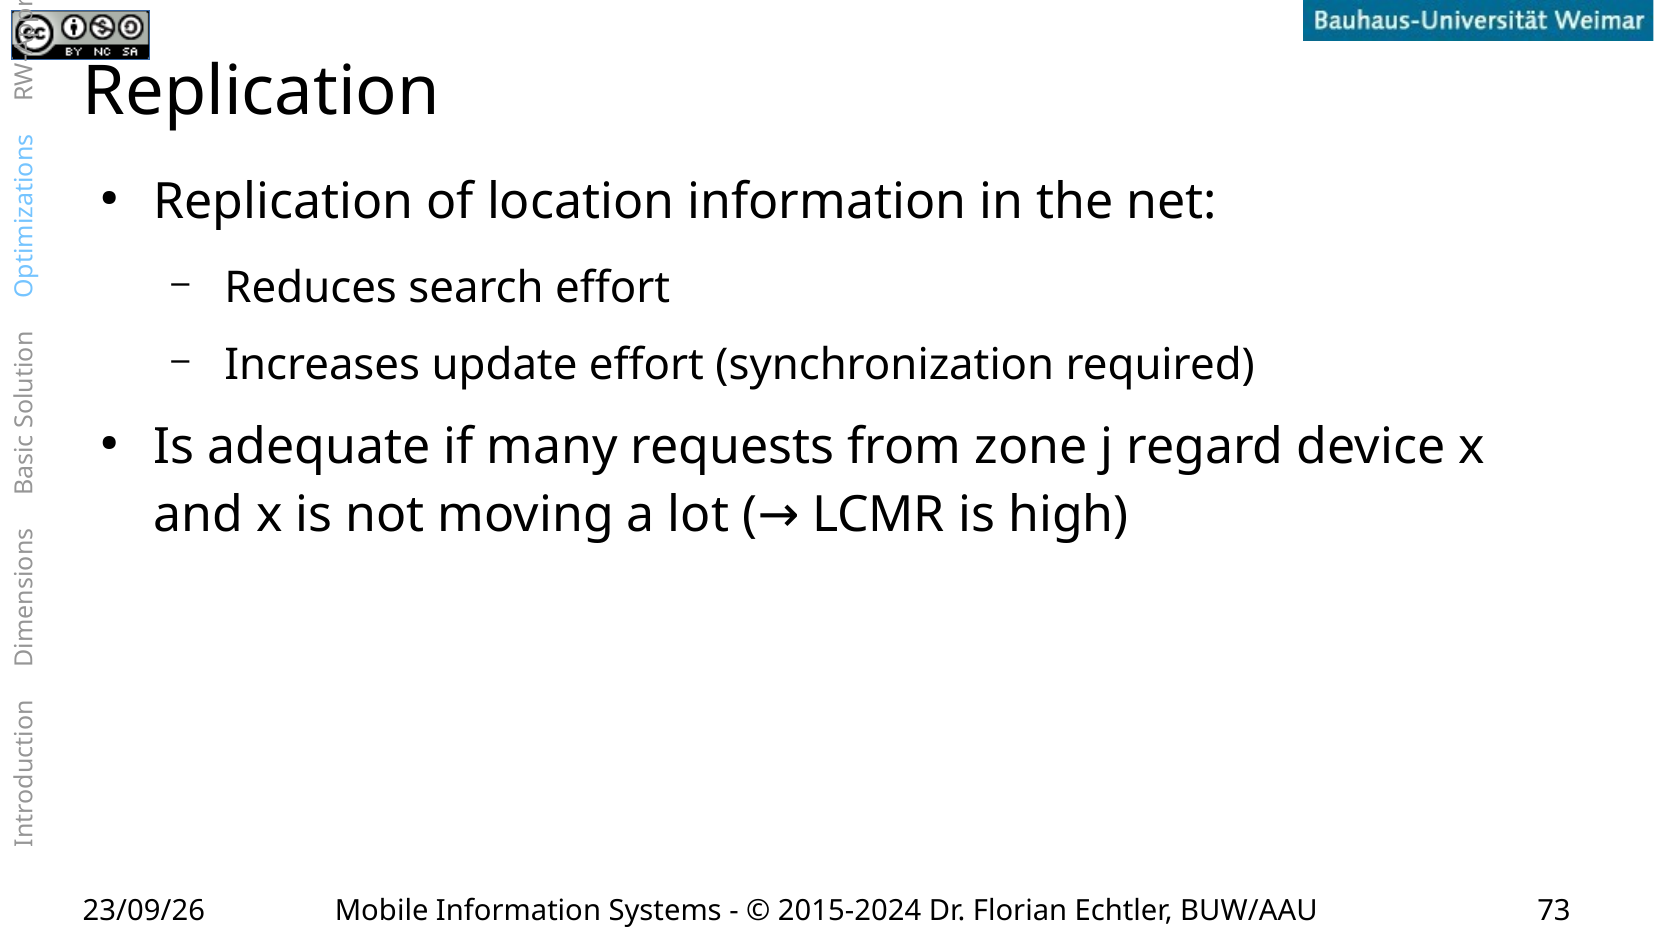

# Replication
Replication of location information in the net:
Reduces search effort
Increases update effort (synchronization required)
Is adequate if many requests from zone j regard device x and x is not moving a lot (→ LCMR is high)
Introduction Dimensions Basic Solution Optimizations RW-Approaches
Mobile Information Systems - © 2015-2024 Dr. Florian Echtler, BUW/AAU
73